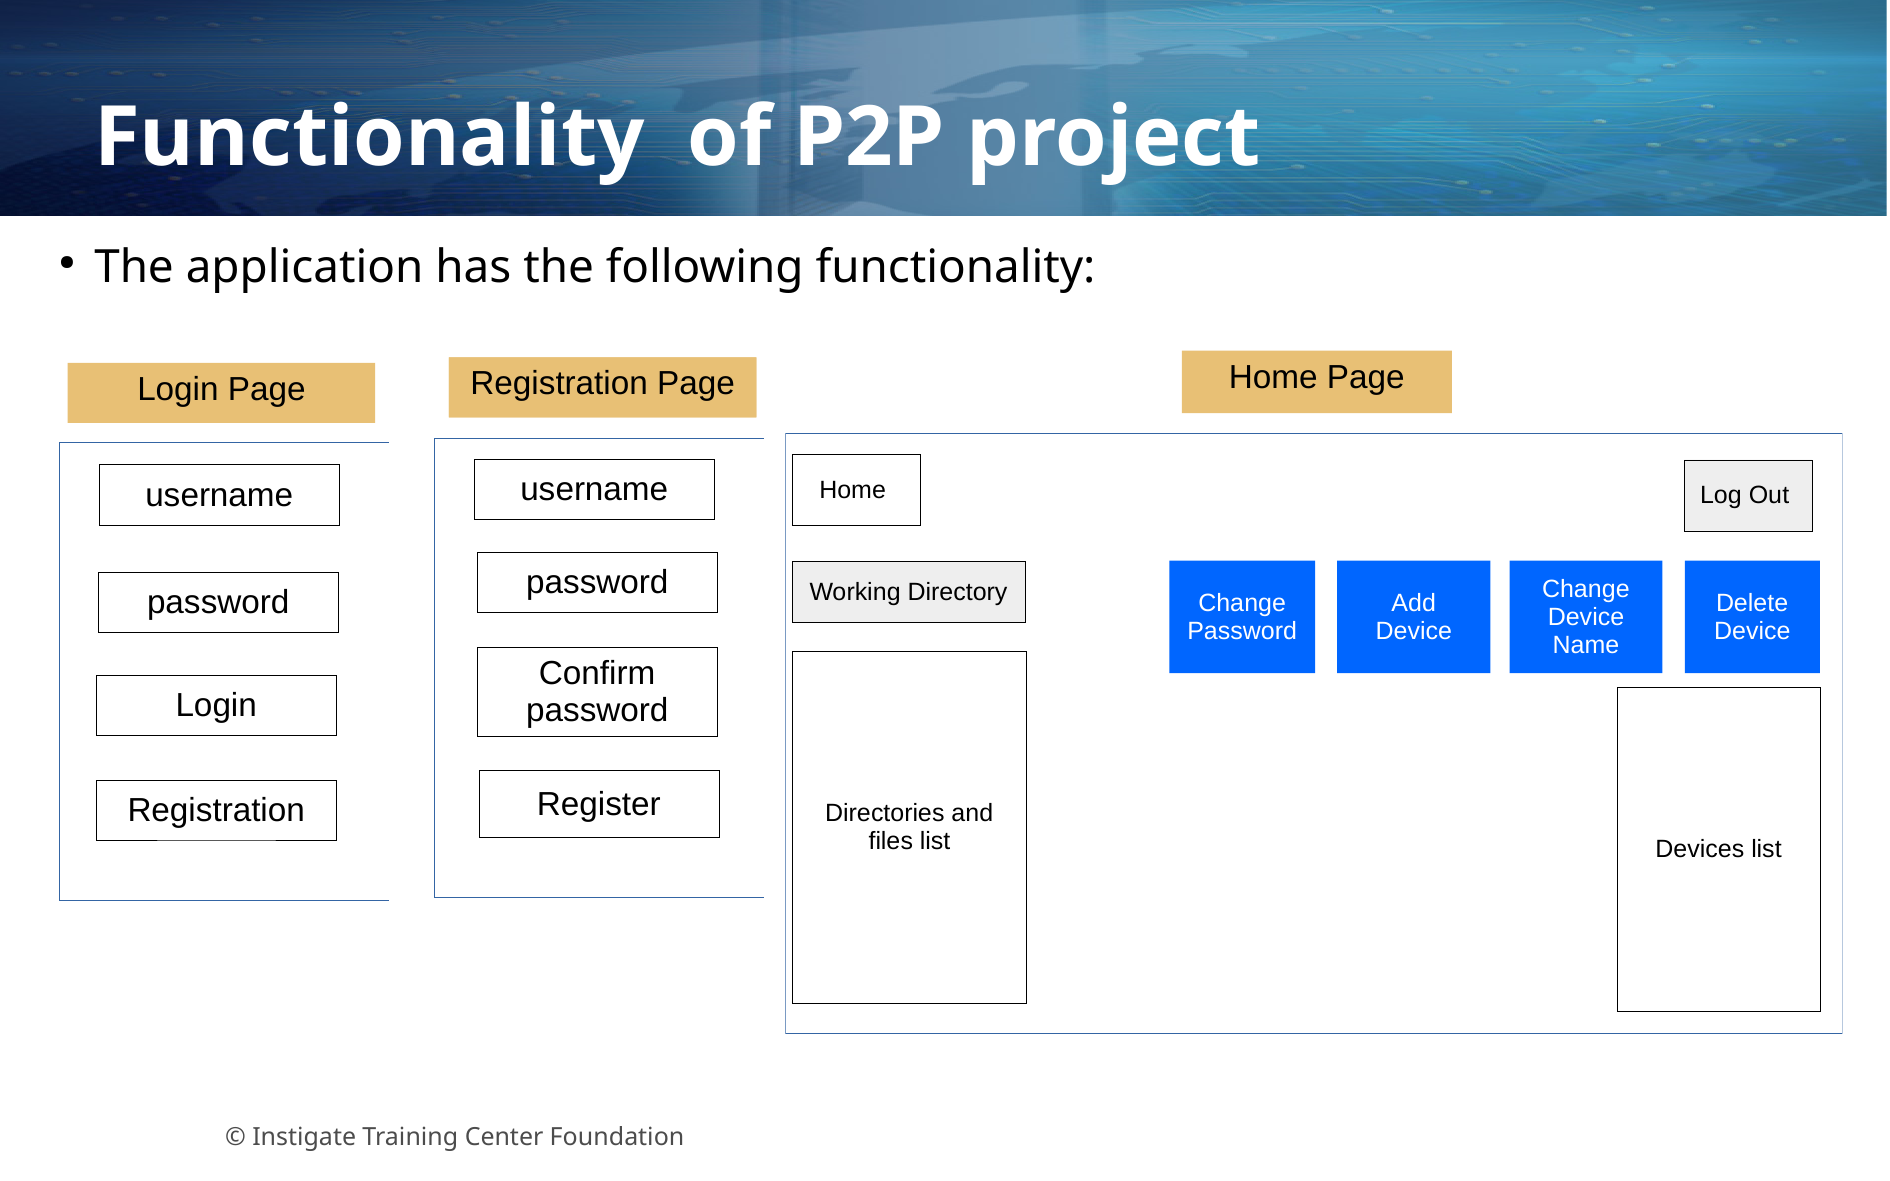

Functionality of P2P project
The application has the following functionality: